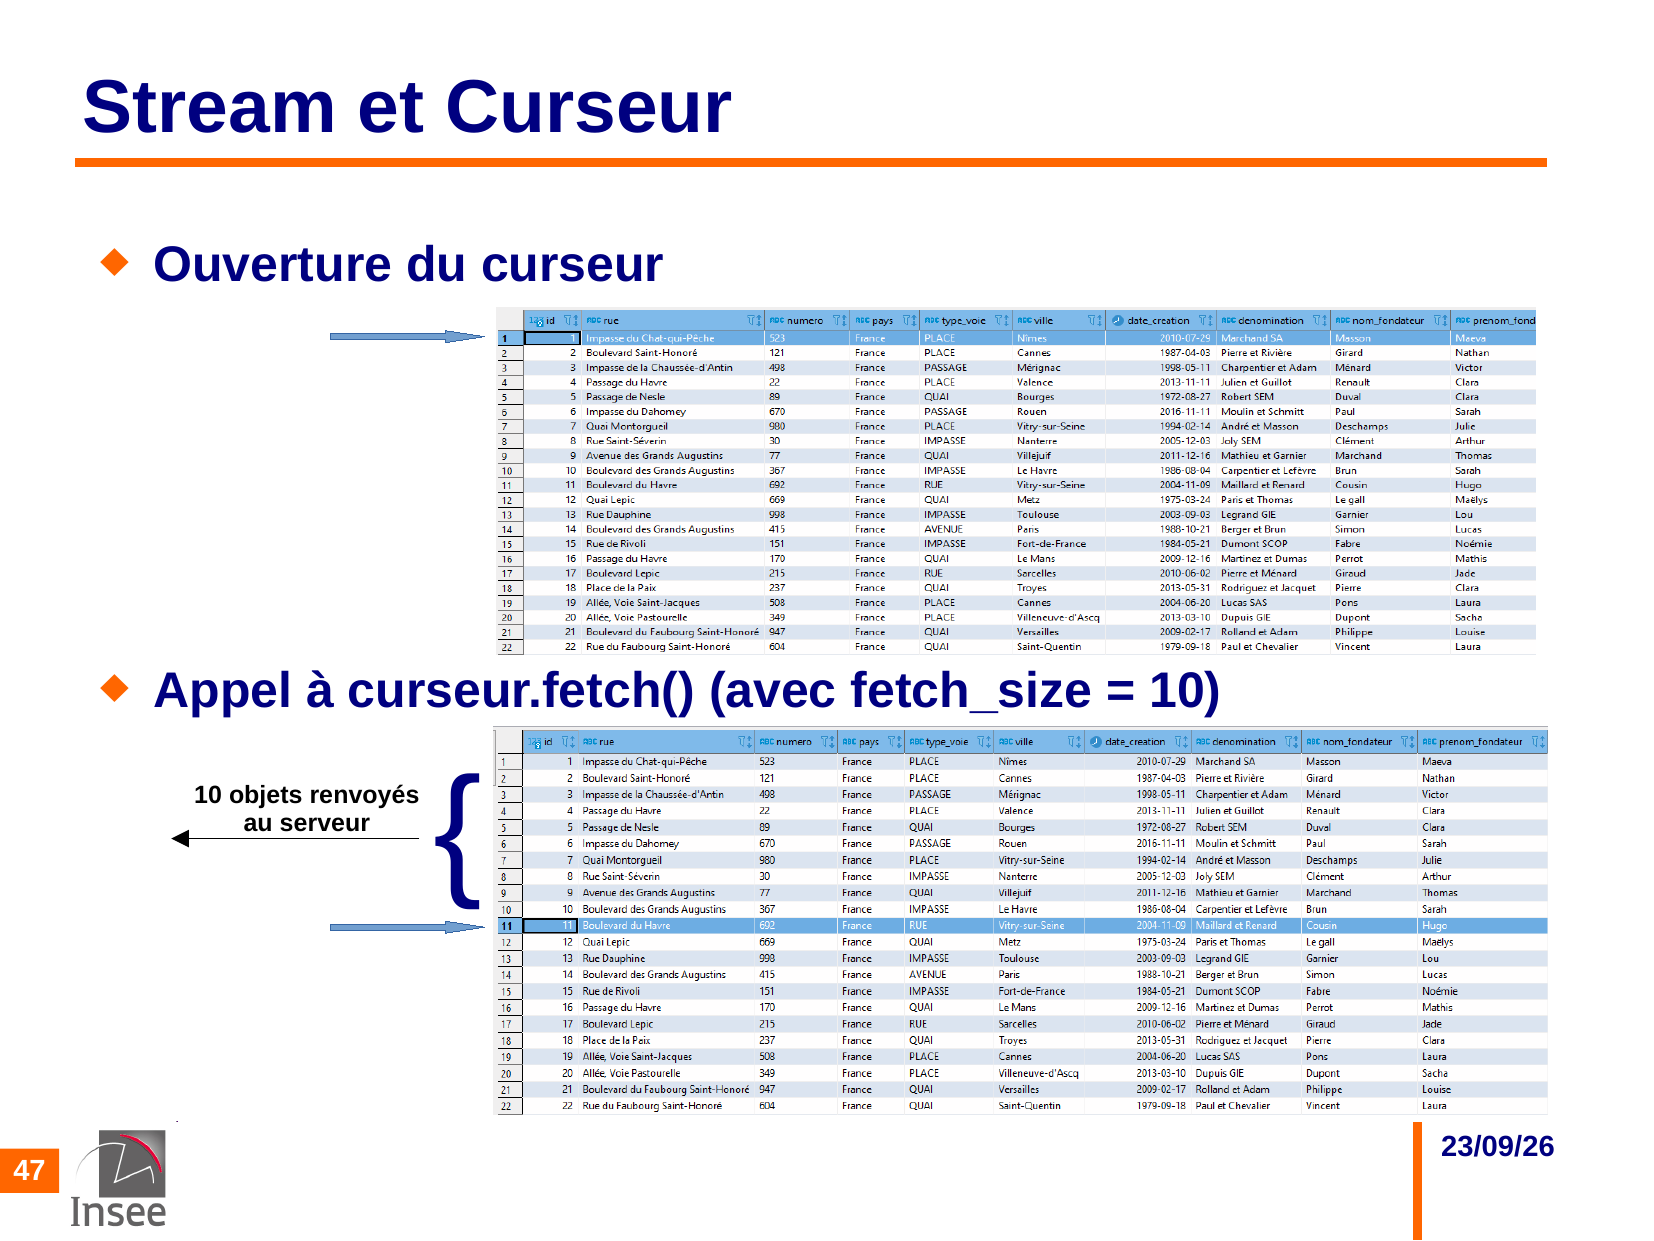

# Stream et Curseur
Ouverture du curseur
Appel à curseur.fetch() (avec fetch_size = 10)
 {
10 objets renvoyés au serveur
47